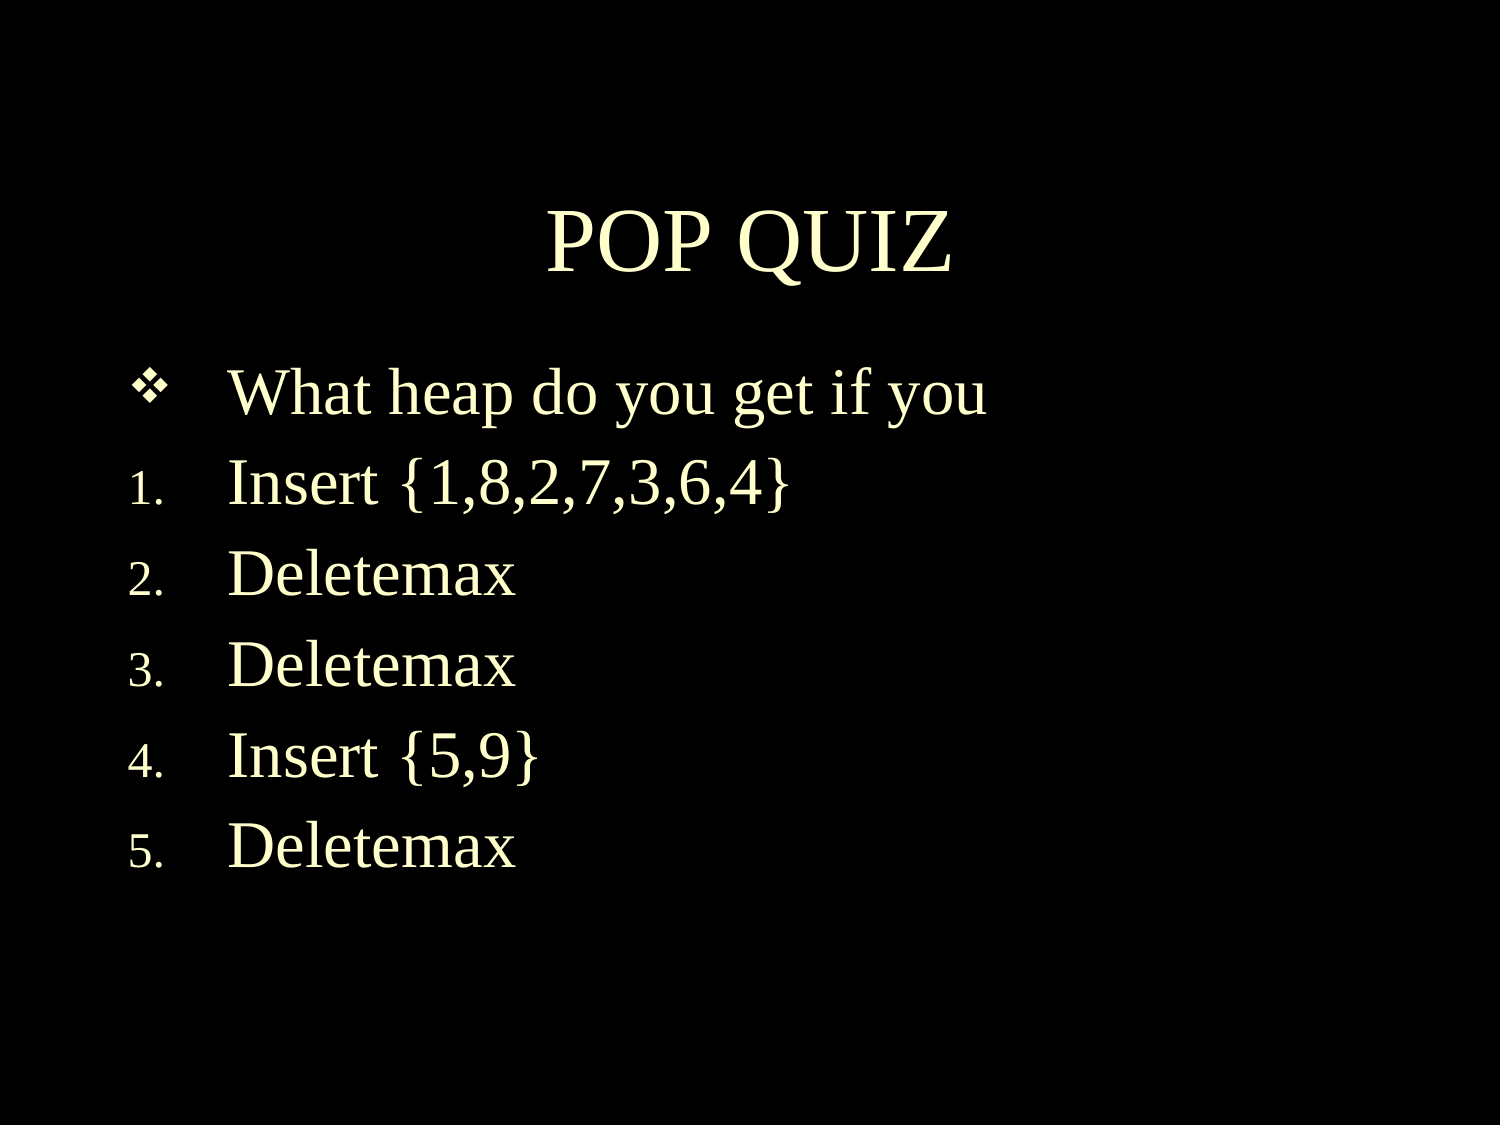

# POP QUIZ
What heap do you get if you
Insert {1,8,2,7,3,6,4}
Deletemax
Deletemax
Insert {5,9}
Deletemax